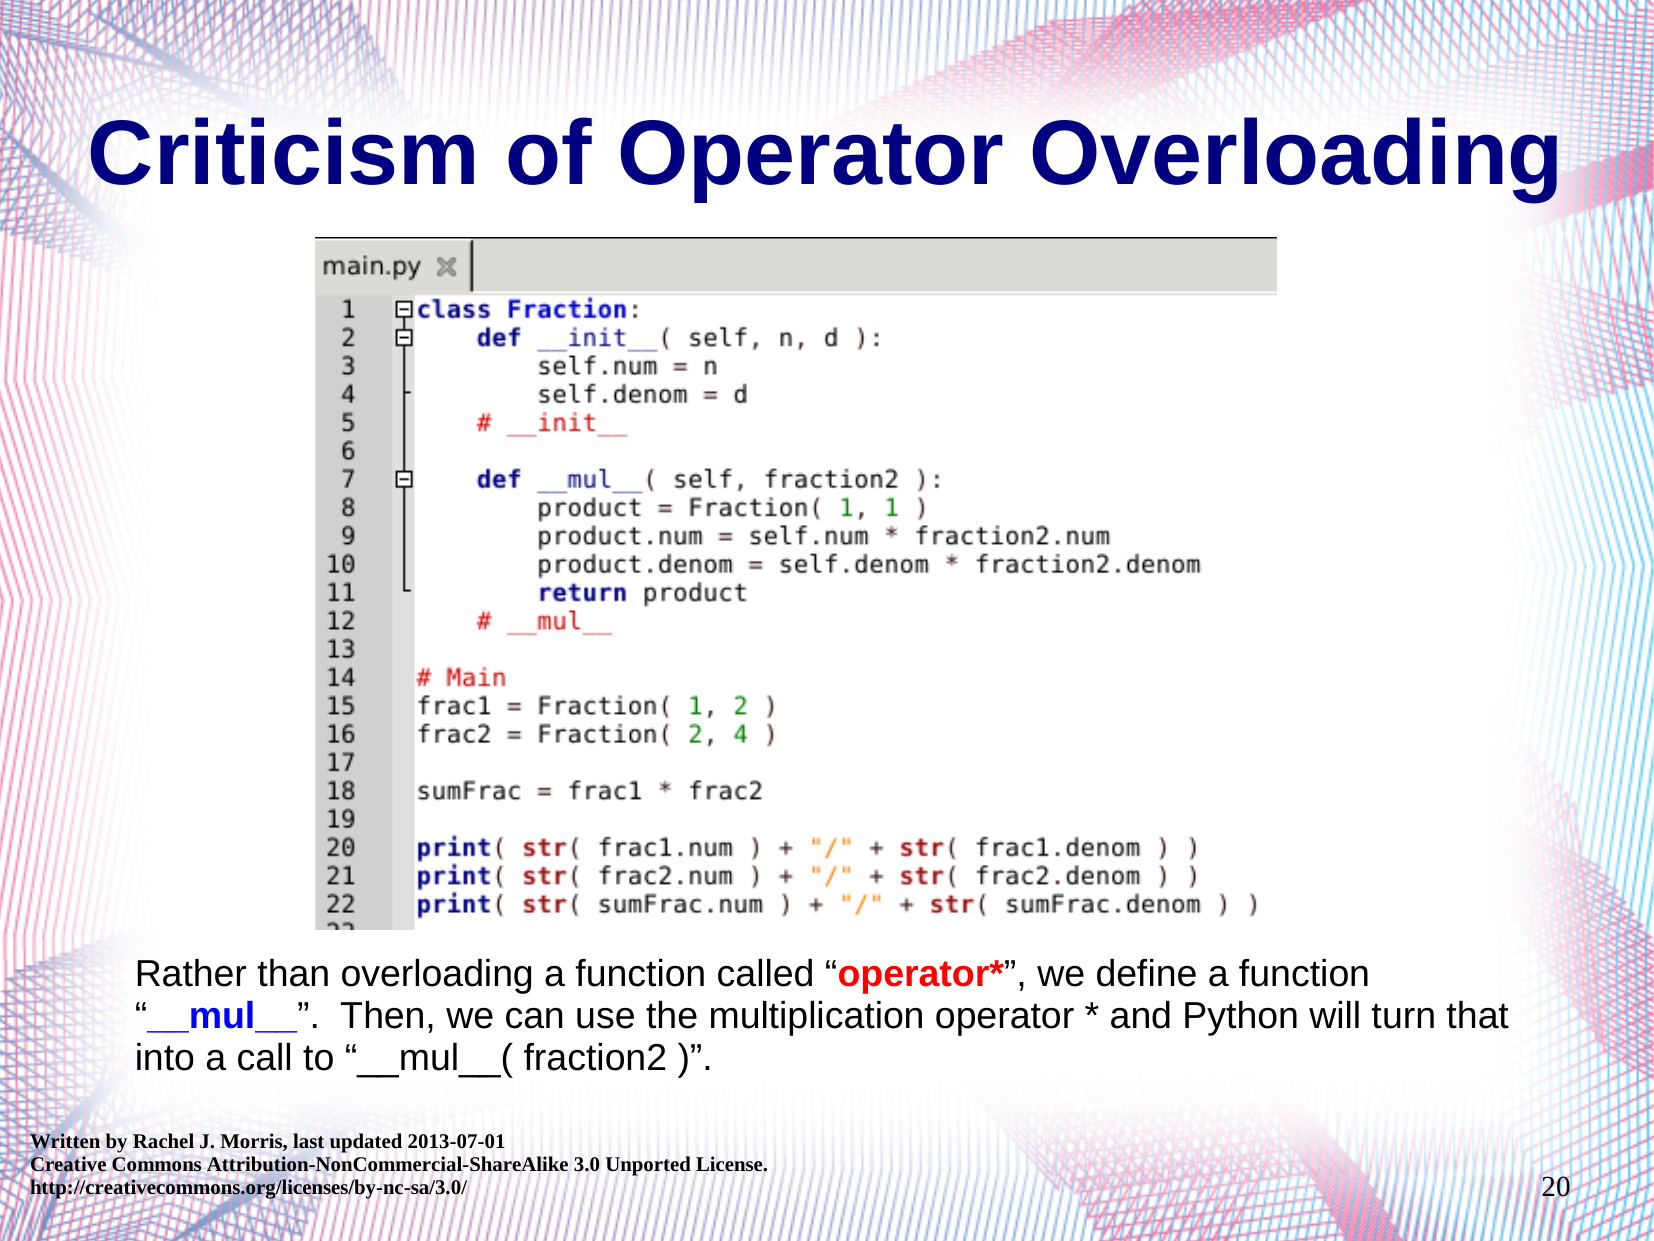

# Criticism of Operator Overloading
Rather than overloading a function called “operator*”, we define a function “__mul__”. Then, we can use the multiplication operator * and Python will turn that into a call to “__mul__( fraction2 )”.
20